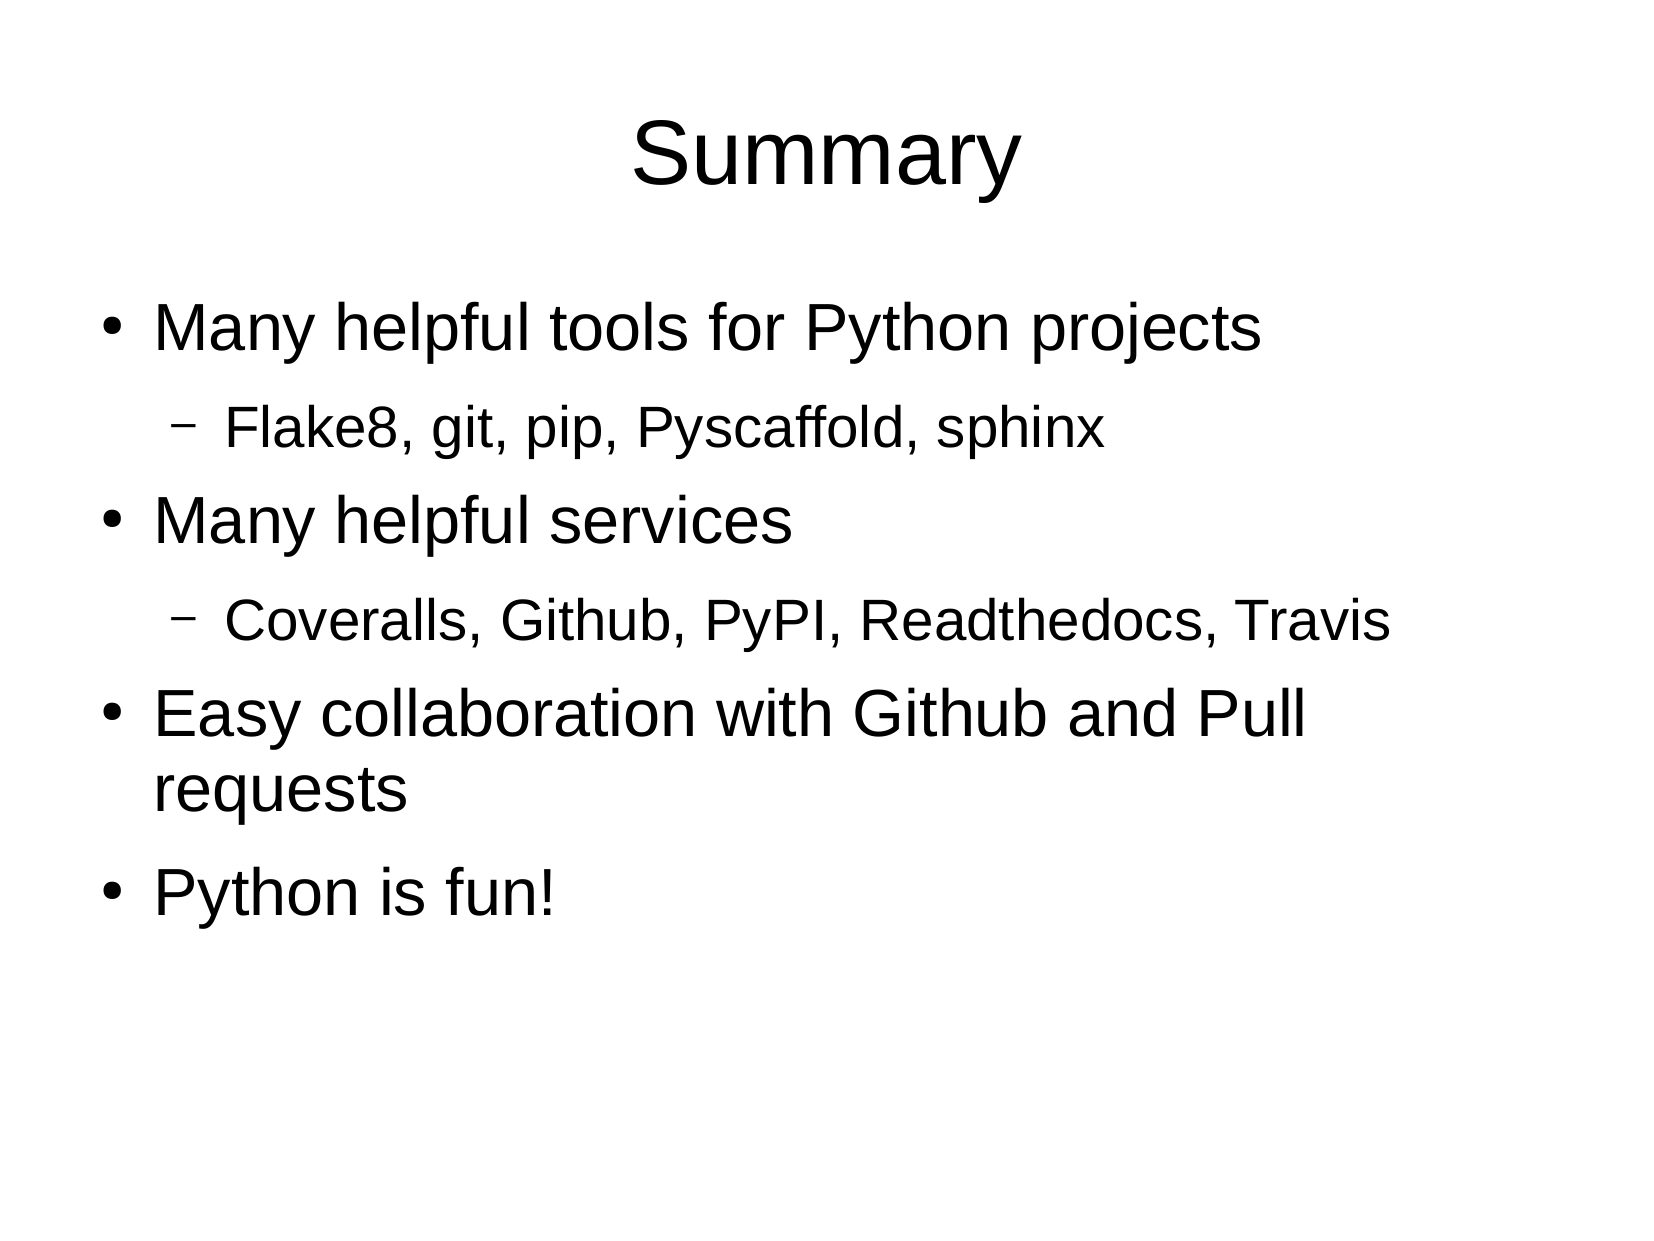

# Summary
Many helpful tools for Python projects
Flake8, git, pip, Pyscaffold, sphinx
Many helpful services
Coveralls, Github, PyPI, Readthedocs, Travis
Easy collaboration with Github and Pull requests
Python is fun!